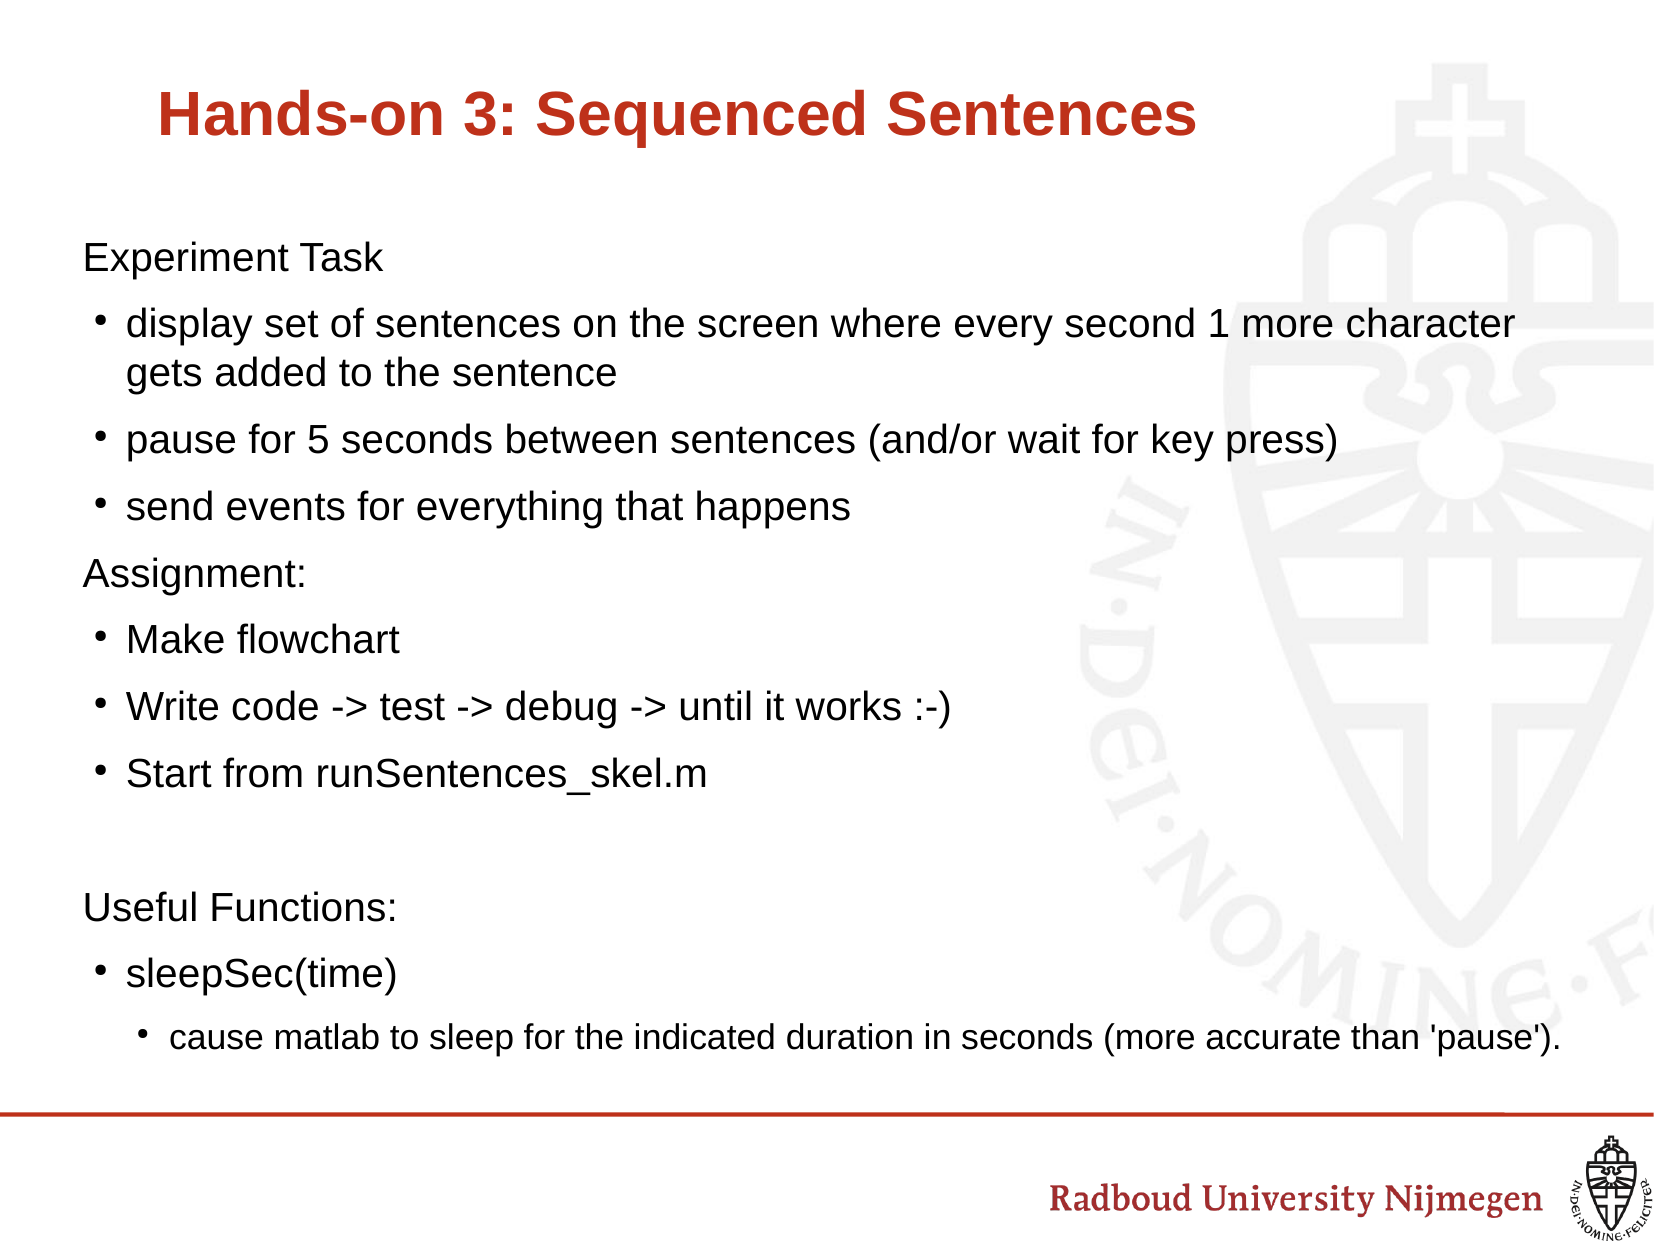

Hands-on 3: Sequenced Sentences
# Experiment Task
display set of sentences on the screen where every second 1 more character gets added to the sentence
pause for 5 seconds between sentences (and/or wait for key press)
send events for everything that happens
Assignment:
Make flowchart
Write code -> test -> debug -> until it works :-)
Start from runSentences_skel.m
Useful Functions:
sleepSec(time)
cause matlab to sleep for the indicated duration in seconds (more accurate than 'pause').